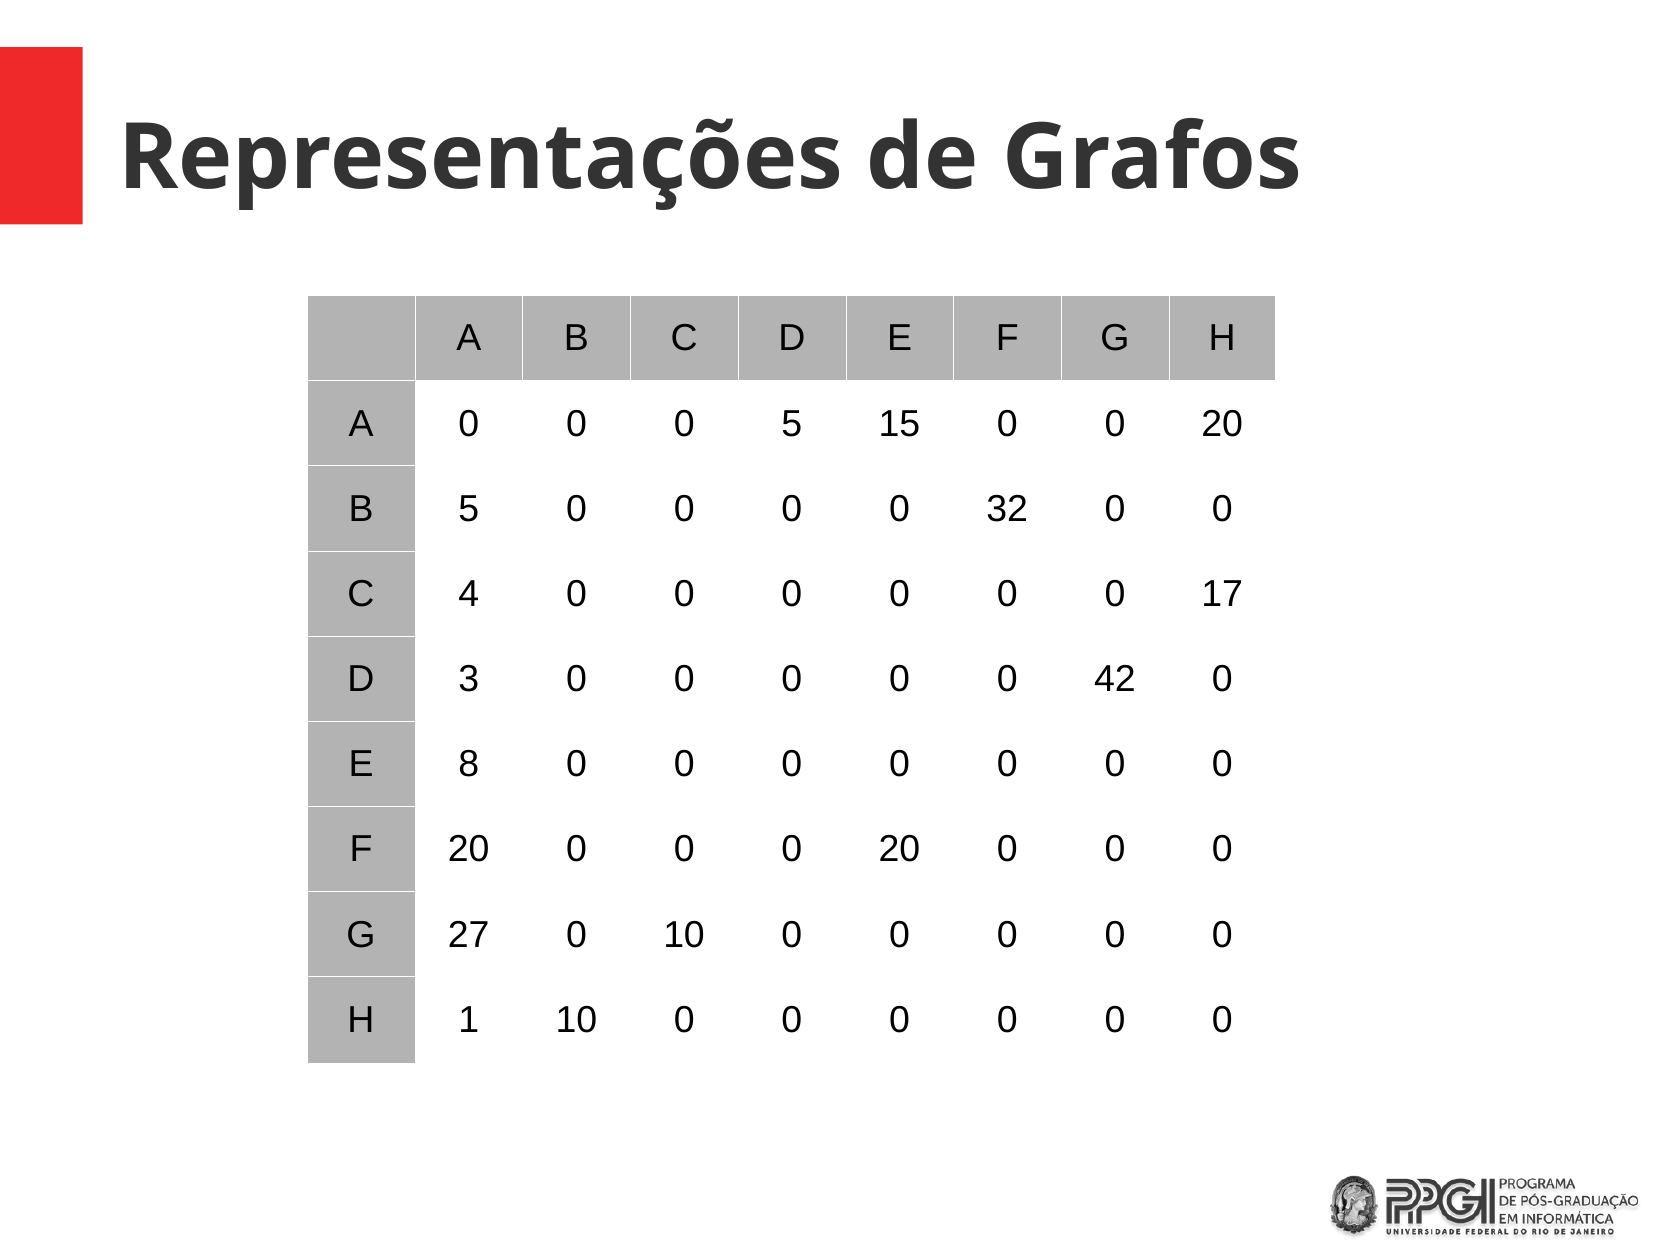

# Representações de Grafos
| | A | B | C | D | E | F | G | H |
| --- | --- | --- | --- | --- | --- | --- | --- | --- |
| A | 0 | 0 | 0 | 5 | 15 | 0 | 0 | 20 |
| B | 5 | 0 | 0 | 0 | 0 | 32 | 0 | 0 |
| C | 4 | 0 | 0 | 0 | 0 | 0 | 0 | 17 |
| D | 3 | 0 | 0 | 0 | 0 | 0 | 42 | 0 |
| E | 8 | 0 | 0 | 0 | 0 | 0 | 0 | 0 |
| F | 20 | 0 | 0 | 0 | 20 | 0 | 0 | 0 |
| G | 27 | 0 | 10 | 0 | 0 | 0 | 0 | 0 |
| H | 1 | 10 | 0 | 0 | 0 | 0 | 0 | 0 |